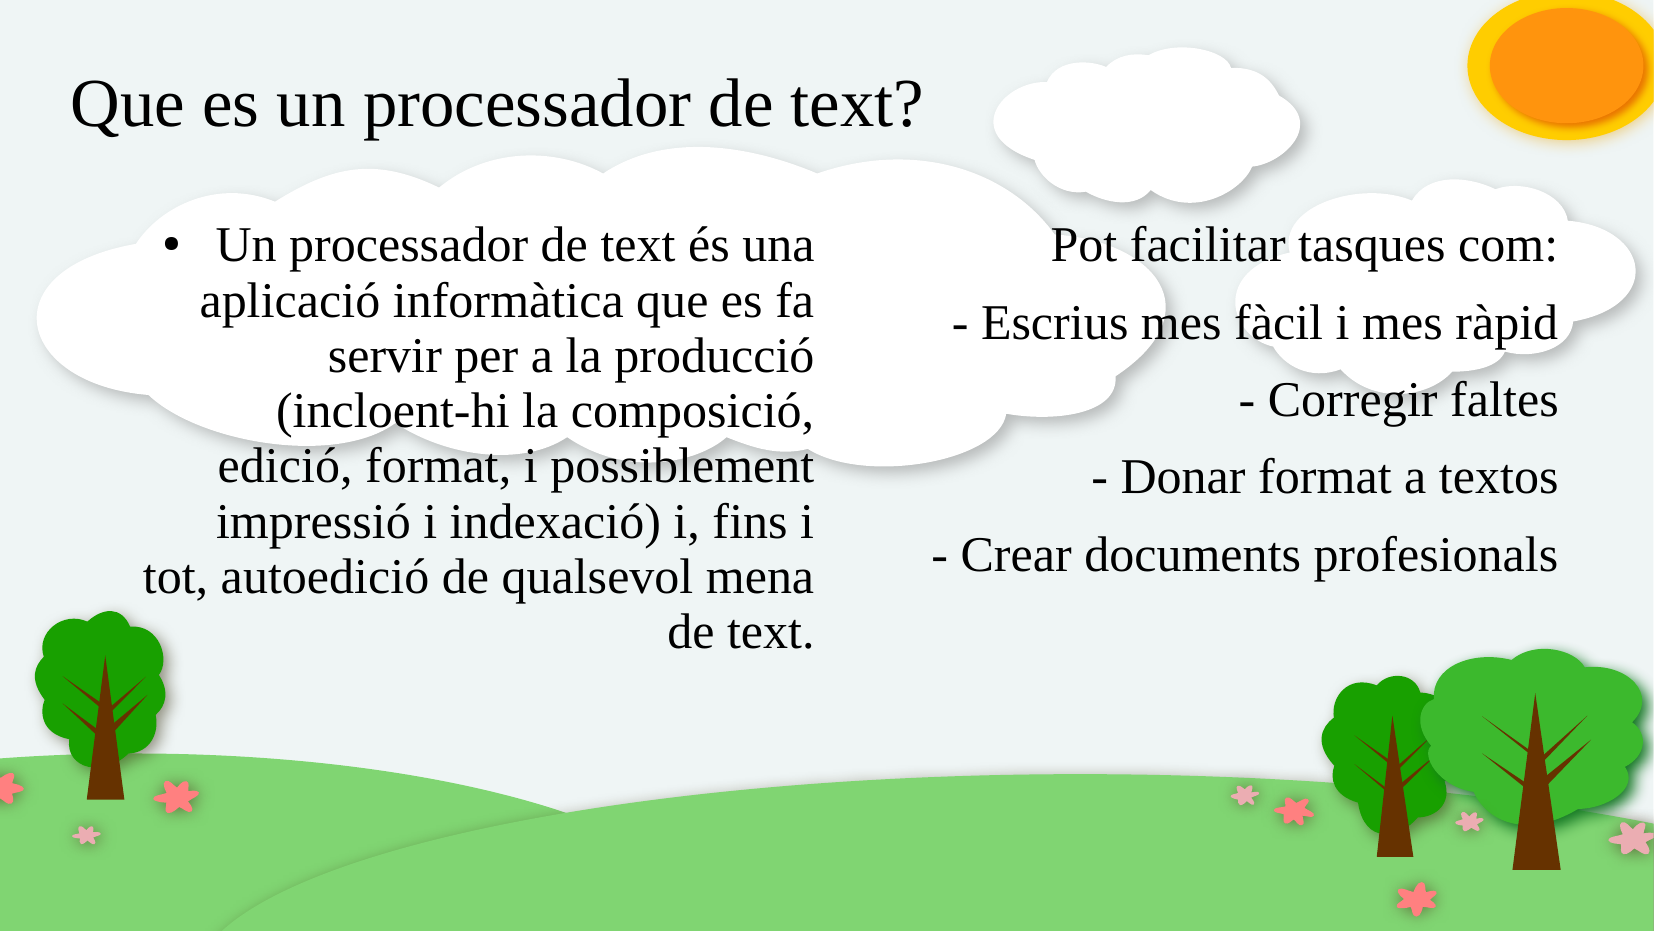

# Que es un processador de text?
Un processador de text és una aplicació informàtica que es fa servir per a la producció (incloent-hi la composició, edició, format, i possiblement impressió i indexació) i, fins i tot, autoedició de qualsevol mena de text.
Pot facilitar tasques com:
- Escrius mes fàcil i mes ràpid
- Corregir faltes
- Donar format a textos
- Crear documents profesionals